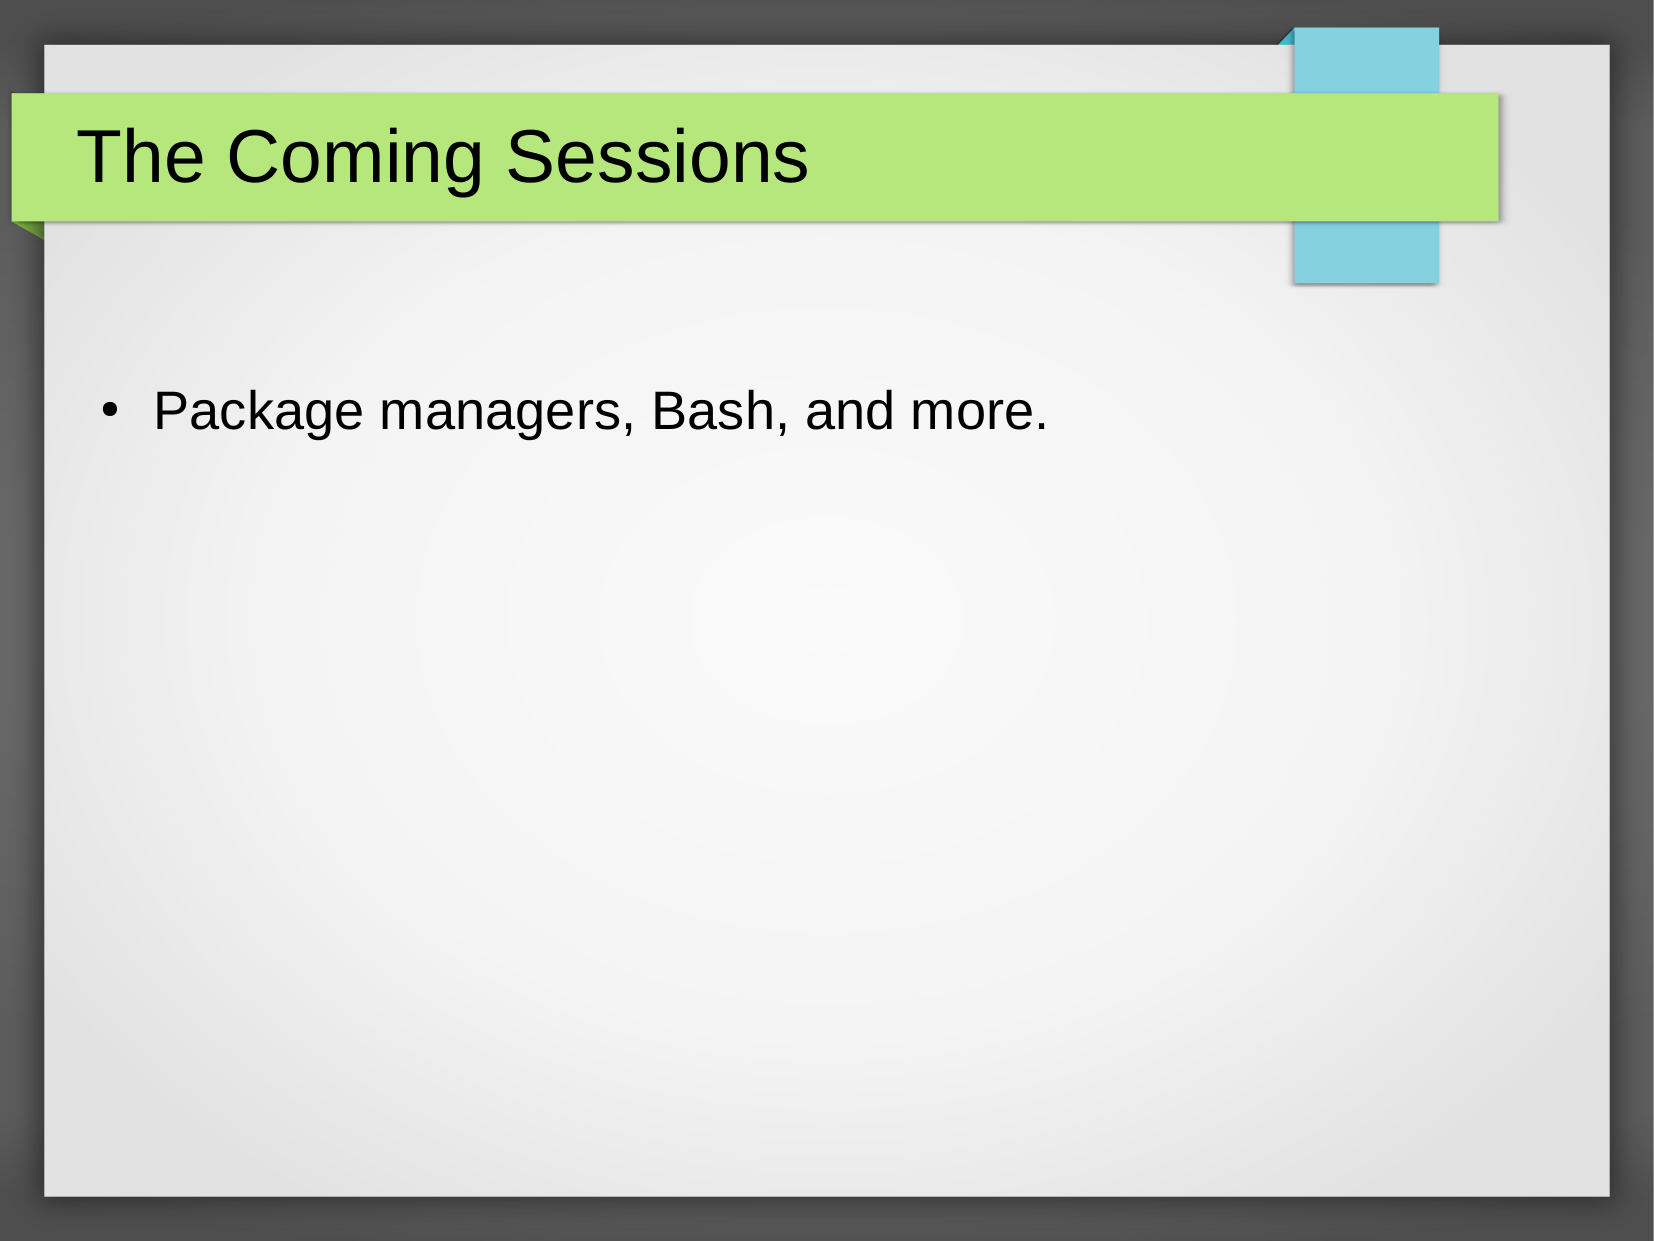

# The Coming Sessions
Package managers, Bash, and more.